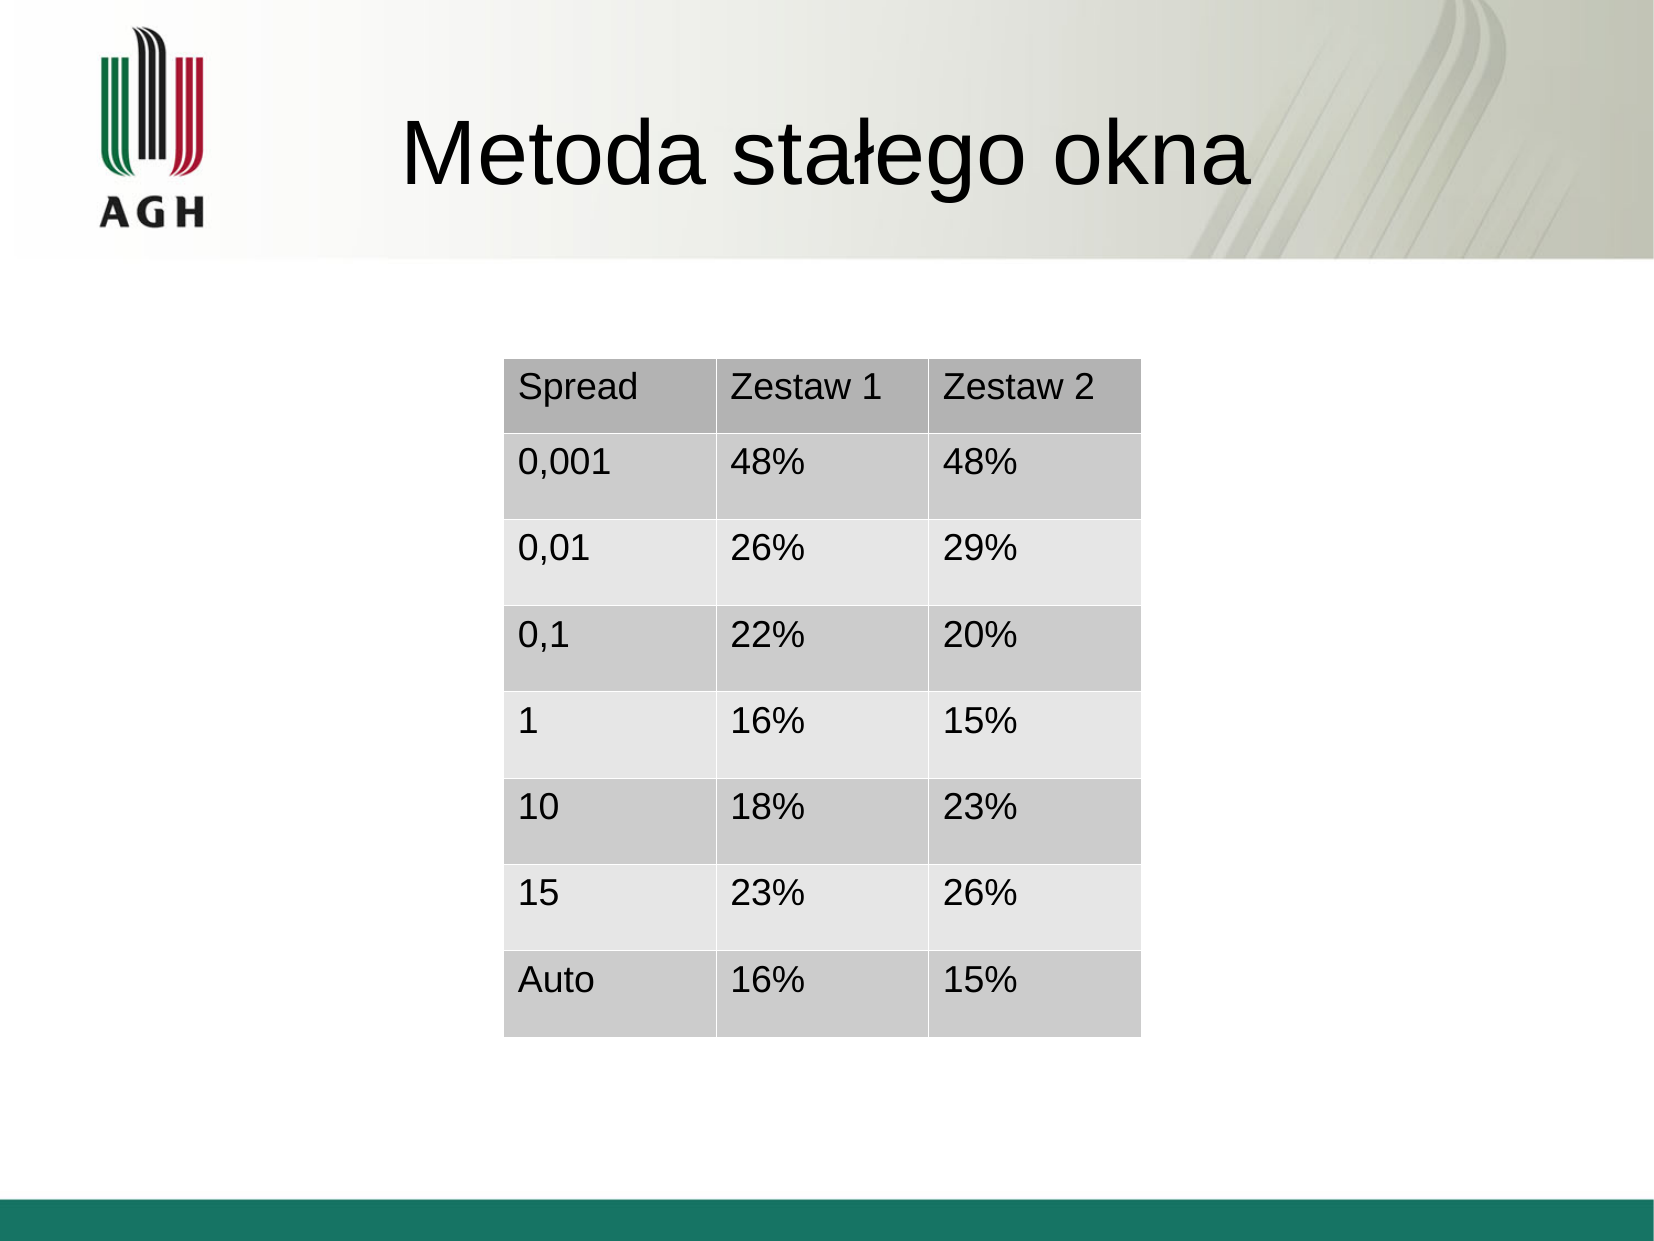

# Metoda stałego okna
| Spread | Zestaw 1 | Zestaw 2 |
| --- | --- | --- |
| 0,001 | 48% | 48% |
| 0,01 | 26% | 29% |
| 0,1 | 22% | 20% |
| 1 | 16% | 15% |
| 10 | 18% | 23% |
| 15 | 23% | 26% |
| Auto | 16% | 15% |